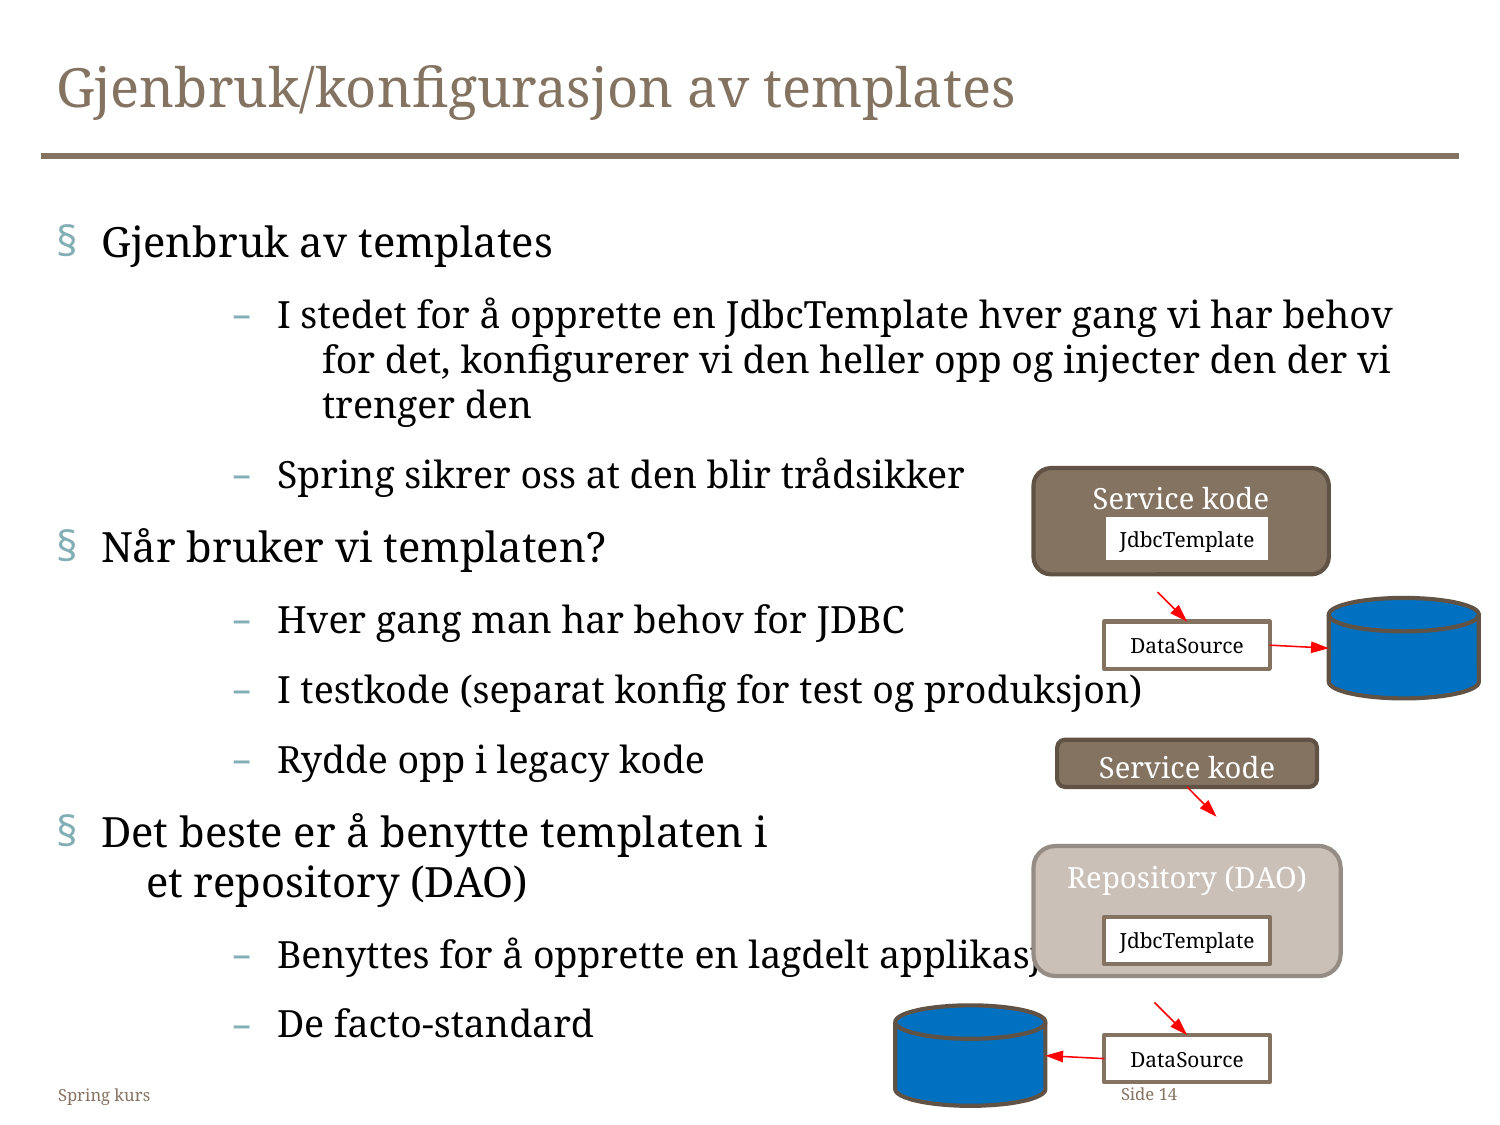

# Gjenbruk/konfigurasjon av templates
Gjenbruk av templates
I stedet for å opprette en JdbcTemplate hver gang vi har behov for det, konfigurerer vi den heller opp og injecter den der vi trenger den
Spring sikrer oss at den blir trådsikker
Når bruker vi templaten?
Hver gang man har behov for JDBC
I testkode (separat konfig for test og produksjon)
Rydde opp i legacy kode
Det beste er å benytte templaten i
et repository (DAO)
Benyttes for å opprette en lagdelt applikasjon
De facto-standard
Service kode
JdbcTemplate
DataSource
Service kode
Repository (DAO)
JdbcTemplate
DataSource
Spring kurs
Side